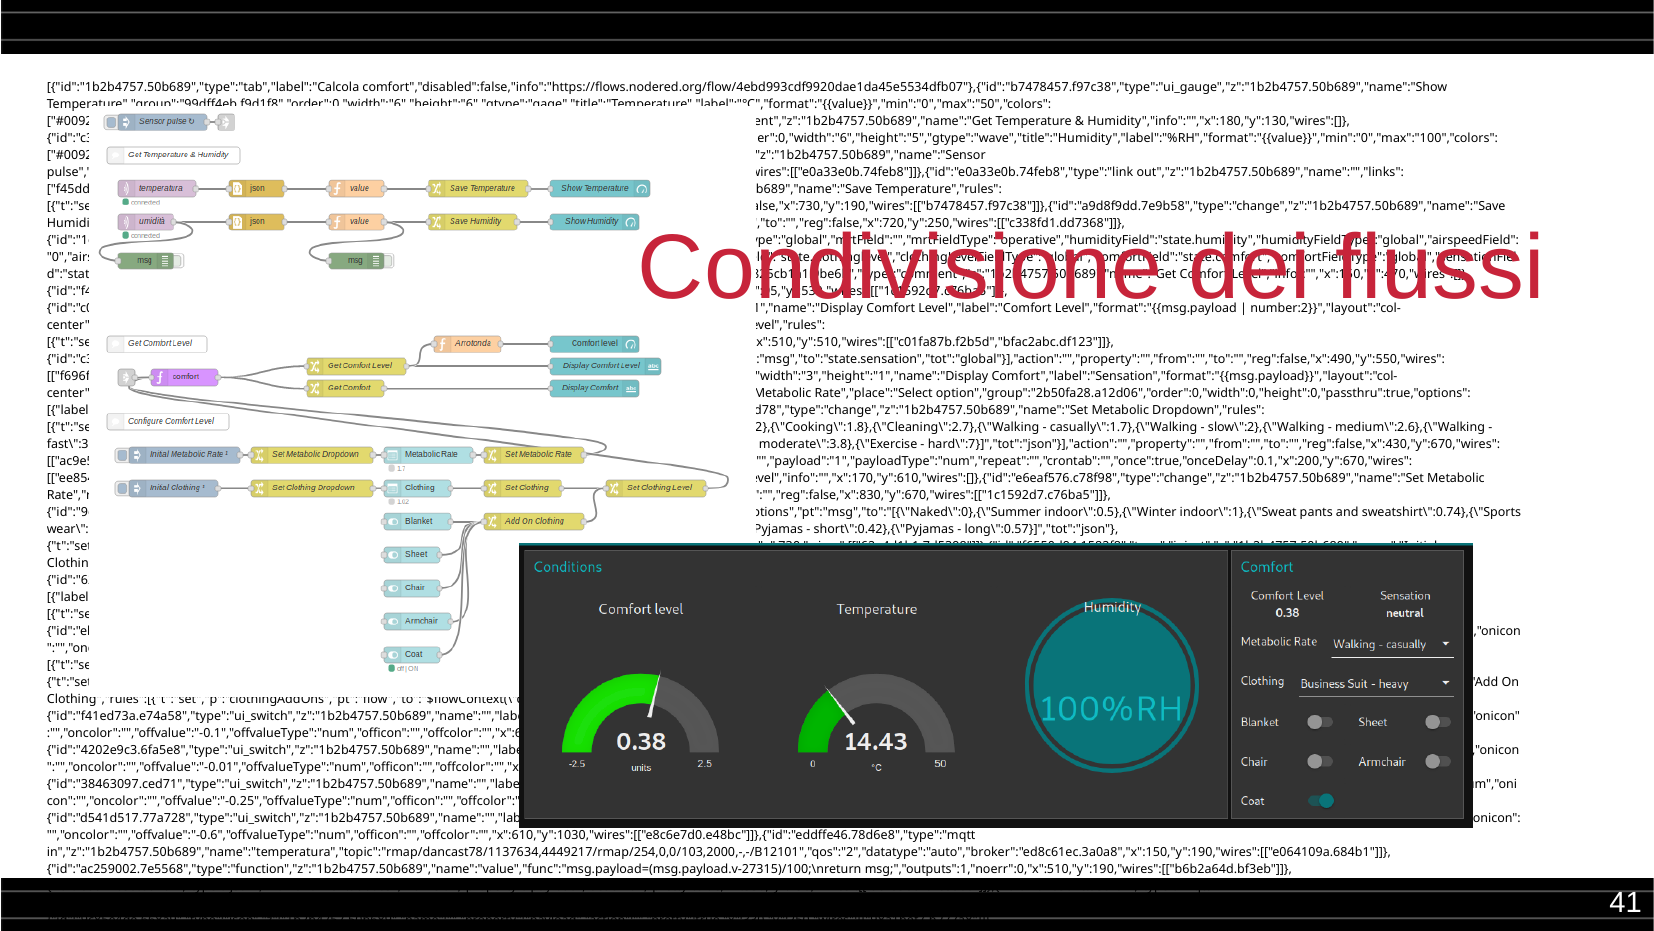

[{"id":"1b2b4757.50b689","type":"tab","label":"Calcola comfort","disabled":false,"info":"https://flows.nodered.org/flow/4ebd993cdf9920dae1da45e5534dfb07"},{"id":"b7478457.f97c38","type":"ui_gauge","z":"1b2b4757.50b689","name":"Show Temperature","group":"99dff4eb.f9d1f8","order":0,"width":"6","height":"6","gtype":"gage","title":"Temperature","label":"°C","format":"{{value}}","min":"0","max":"50","colors":["#0092b5","#00b500","#ca3838"],"seg1":"10","seg2":"30","x":950,"y":190,"wires":[]},{"id":"9de00410.4c7bf","type":"comment","z":"1b2b4757.50b689","name":"Get Temperature & Humidity","info":"","x":180,"y":130,"wires":[]},{"id":"c338fd1.dd7368","type":"ui_gauge","z":"1b2b4757.50b689","name":"Show Humidity","group":"99dff4eb.f9d1f8","order":0,"width":"6","height":"5","gtype":"wave","title":"Humidity","label":"%RH","format":"{{value}}","min":"0","max":"100","colors":["#0092b5","#00b500","#ca3838"],"seg1":"10","seg2":"30","x":940,"y":250,"wires":[]},{"id":"aa0a0c25.4f953","type":"inject","z":"1b2b4757.50b689","name":"Sensor pulse","topic":"","payload":"","payloadType":"date","repeat":"0.5","crontab":"","once":false,"onceDelay":0.1,"x":160,"y":70,"wires":[["e0a33e0b.74feb8"]]},{"id":"e0a33e0b.74feb8","type":"link out","z":"1b2b4757.50b689","name":"","links":["f45dd90c.291c58","68c089b7.384eb"],"x":275,"y":70,"wires":[]},{"id":"b6b2a64d.bf3eb","type":"change","z":"1b2b4757.50b689","name":"Save Temperature","rules":[{"t":"set","p":"state.temperature","pt":"global","to":"payload","tot":"msg"}],"action":"","property":"","from":"","to":"","reg":false,"x":730,"y":190,"wires":[["b7478457.f97c38"]]},{"id":"a9d8f9dd.7e9b58","type":"change","z":"1b2b4757.50b689","name":"Save Humidity","rules":[{"t":"set","p":"state.humidity","pt":"global","to":"payload","tot":"msg"}],"action":"","property":"","from":"","to":"","reg":false,"x":720,"y":250,"wires":[["c338fd1.dd7368"]]},{"id":"1c1592d7.c76ba5","type":"comfort","z":"1b2b4757.50b689","name":"","tempField":"state.temperature","tempFieldType":"global","mrtField":"","mrtFieldType":"operative","humidityField":"state.humidity","humidityFieldType":"global","airspeedField":"0","airspeedFieldType":"num","metabolicRateField":"state.metabolic","metabolicRateFieldType":"global","clothingLevelField":"state.clothinglevel","clothingLevelFieldType":"global","comfortField":"state.comfort","comfortFieldType":"global","sensationField":"state.sensation","sensationFieldType":"global","x":200,"y":530,"wires":[["420f7f0c.297d98","c39cb127.421ef8"]]},{"id":"825cb1a1.9be6b","type":"comment","z":"1b2b4757.50b689","name":"Get Comfort Level","info":"","x":150,"y":470,"wires":[]},{"id":"f45dd90c.291c58","type":"link in","z":"1b2b4757.50b689","name":"Get Comfort Level","links":["e0a33e0b.74feb8"],"x":95,"y":530,"wires":[["1c1592d7.c76ba5"]]},{"id":"c01fa87b.f2b5d","type":"ui_text","z":"1b2b4757.50b689","group":"2b50fa28.a12d06","order":0,"width":"3","height":"1","name":"Display Comfort Level","label":"Comfort Level","format":"{{msg.payload | number:2}}","layout":"col-center","x":960,"y":510,"wires":[]},{"id":"420f7f0c.297d98","type":"change","z":"1b2b4757.50b689","name":"Get Comfort Level","rules":[{"t":"set","p":"payload","pt":"msg","to":"state.comfort","tot":"global"}],"action":"","property":"","from":"","to":"","reg":false,"x":510,"y":510,"wires":[["c01fa87b.f2b5d","bfac2abc.df123"]]},{"id":"c39cb127.421ef8","type":"change","z":"1b2b4757.50b689","name":"Get Comfort","rules":[{"t":"set","p":"payload","pt":"msg","to":"state.sensation","tot":"global"}],"action":"","property":"","from":"","to":"","reg":false,"x":490,"y":550,"wires":[["f696f892.932bc"]]},{"id":"f696f892.932bc","type":"ui_text","z":"1b2b4757.50b689","group":"2b50fa28.a12d06","order":0,"width":"3","height":"1","name":"Display Comfort","label":"Sensation","format":"{{msg.payload}}","layout":"col-center","x":940,"y":550,"wires":[]},{"id":"ac9e5c7b.7cd9b","type":"ui_dropdown","z":"1b2b4757.50b689","name":"","label":"Metabolic Rate","place":"Select option","group":"2b50fa28.a12d06","order":0,"width":0,"height":0,"passthru":true,"options":[{"label":"","value":"","type":"str"}],"payload":"","topic":"","x":640,"y":670,"wires":[["e6eaf576.c78f98"]]},{"id":"ee854d42.ae2d78","type":"change","z":"1b2b4757.50b689","name":"Set Metabolic Dropdown","rules":[{"t":"set","p":"options","pt":"msg","to":"[{\"Sleeping\":0.7},{\"Reclining\":0.8},{\"Sitting\":1},{\"Typing\":1.1},{\"Standing\":1.2},{\"Cooking\":1.8},{\"Cleaning\":2.7},{\"Walking - casually\":1.7},{\"Walking - slow\":2},{\"Walking - medium\":2.6},{\"Walking - fast\":3.8},{\"Working - light\":2.2},{\"Working - medium\":2.7},{\"Working - heavy\":4},{\"Exercise - light\":3.4},{\"Exercise - moderate\":3.8},{\"Exercise - hard\":7}]","tot":"json"}],"action":"","property":"","from":"","to":"","reg":false,"x":430,"y":670,"wires":[["ac9e5c7b.7cd9b"]]},{"id":"e2860f6a.5dfdc","type":"inject","z":"1b2b4757.50b689","name":"Initial Metabolic Rate","topic":"","payload":"1","payloadType":"num","repeat":"","crontab":"","once":true,"onceDelay":0.1,"x":200,"y":670,"wires":[["ee854d42.ae2d78"]]},{"id":"136b869a.07ad71","type":"comment","z":"1b2b4757.50b689","name":"Configure Comfort Level","info":"","x":170,"y":610,"wires":[]},{"id":"e6eaf576.c78f98","type":"change","z":"1b2b4757.50b689","name":"Set Metabolic Rate","rules":[{"t":"set","p":"state.metabolic","pt":"global","to":"payload","tot":"msg"}],"action":"","property":"","from":"","to":"","reg":false,"x":830,"y":670,"wires":[["1c1592d7.c76ba5"]]},{"id":"9ec04c11.a2ea28","type":"change","z":"1b2b4757.50b689","name":"Set Clothing Dropdown","rules":[{"t":"set","p":"options","pt":"msg","to":"[{\"Naked\":0},{\"Summer indoor\":0.5},{\"Winter indoor\":1},{\"Sweat pants and sweatshirt\":0.74},{\"Sports wear\":0.36},{\"Business Suit - light\":0.79},{\"Business Suit - heavy\":1.02},{\"Coveralls\":0.72},{\"Hospital Gown\":0.31},{\"Pyjamas - short\":0.42},{\"Pyjamas - long\":0.57}]","tot":"json"},{"t":"set","p":"clothingAddOns","pt":"flow","to":"0","tot":"num"}],"action":"","property":"","from":"","to":"","reg":false,"x":430,"y":730,"wires":[["62a4d1b1.7d5398"]]},{"id":"f6550d94.1582f8","type":"inject","z":"1b2b4757.50b689","name":"Initial Clothing","topic":"","payload":"0.57","payloadType":"num","repeat":"","crontab":"","once":true,"onceDelay":0.1,"x":180,"y":730,"wires":[["9ec04c11.a2ea28"]]},{"id":"62a4d1b1.7d5398","type":"ui_dropdown","z":"1b2b4757.50b689","name":"","label":"Clothing","place":"Select option","group":"2b50fa28.a12d06","order":0,"width":0,"height":0,"passthru":true,"options":[{"label":"","value":"","type":"str"}],"payload":"","topic":"","x":620,"y":730,"wires":[["666abe41.52c508"]]},{"id":"666abe41.52c508","type":"change","z":"1b2b4757.50b689","name":"Set Clothing","rules":[{"t":"set","p":"state.clothing","pt":"global","to":"payload","tot":"msg"}],"action":"","property":"","from":"","to":"","reg":false,"x":810,"y":730,"wires":[["a6f15395.b30828"]]},{"id":"ebbed249.e2baf","type":"ui_switch","z":"1b2b4757.50b689","name":"","label":"Blanket","group":"2b50fa28.a12d06","order":0,"width":"3","height":"1","passthru":false,"decouple":"false","topic":"","style":"","onvalue":"0.2","onvalueType":"num","onicon":"","oncolor":"","offvalue":"-0.2","offvalueType":"num","officon":"","offcolor":"","x":620,"y":790,"wires":[["e8c6e7d0.e48bc"]]},{"id":"a6f15395.b30828","type":"change","z":"1b2b4757.50b689","name":"Set Clothing Level","rules":[{"t":"set","p":"state.clothinglevel","pt":"global","to":"$globalContext(\"state.clothing\") + $flowContext(\"clothingAddOns\")","tot":"jsonata"},{"t":"set","p":"payload","pt":"msg","to":"state.clothinglevel","tot":"global"}],"action":"","property":"","from":"","to":"","reg":false,"x":1050,"y":730,"wires":[["1c1592d7.c76ba5"]]},{"id":"e8c6e7d0.e48bc","type":"change","z":"1b2b4757.50b689","name":"Add On Clothing","rules":[{"t":"set","p":"clothingAddOns","pt":"flow","to":"$flowContext(\"clothingAddOns\") + msg.payload","tot":"jsonata"}],"action":"","property":"","from":"","to":"","reg":false,"x":830,"y":790,"wires":[["a6f15395.b30828"]]},{"id":"f41ed73a.e74a58","type":"ui_switch","z":"1b2b4757.50b689","name":"","label":"Sheet","group":"2b50fa28.a12d06","order":0,"width":"3","height":"1","passthru":false,"decouple":"false","topic":"","style":"","onvalue":"0.1","onvalueType":"num","onicon":"","oncolor":"","offvalue":"-0.1","offvalueType":"num","officon":"","offcolor":"","x":610,"y":850,"wires":[["e8c6e7d0.e48bc"]]},{"id":"4202e9c3.6fa5e8","type":"ui_switch","z":"1b2b4757.50b689","name":"","label":"Chair","group":"2b50fa28.a12d06","order":0,"width":"3","height":"1","passthru":false,"decouple":"false","topic":"","style":"","onvalue":"0.01","onvalueType":"num","onicon":"","oncolor":"","offvalue":"-0.01","offvalueType":"num","officon":"","offcolor":"","x":610,"y":910,"wires":[["e8c6e7d0.e48bc"]]},{"id":"38463097.ced71","type":"ui_switch","z":"1b2b4757.50b689","name":"","label":"Armchair","group":"2b50fa28.a12d06","order":0,"width":"3","height":"1","passthru":false,"decouple":"false","topic":"","style":"","onvalue":"0.25","onvalueType":"num","onicon":"","oncolor":"","offvalue":"-0.25","offvalueType":"num","officon":"","offcolor":"","x":620,"y":970,"wires":[["e8c6e7d0.e48bc"]]},{"id":"d541d517.77a728","type":"ui_switch","z":"1b2b4757.50b689","name":"","label":"Coat","group":"2b50fa28.a12d06","order":0,"width":"3","height":"1","passthru":false,"decouple":"false","topic":"","style":"","onvalue":"0.6","onvalueType":"num","onicon":"","oncolor":"","offvalue":"-0.6","offvalueType":"num","officon":"","offcolor":"","x":610,"y":1030,"wires":[["e8c6e7d0.e48bc"]]},{"id":"eddffe46.78d6e8","type":"mqtt in","z":"1b2b4757.50b689","name":"temperatura","topic":"rmap/dancast78/1137634,4449217/rmap/254,0,0/103,2000,-,-/B12101","qos":"2","datatype":"auto","broker":"ed8c61ec.3a0a8","x":150,"y":190,"wires":[["e064109a.684b1"]]},{"id":"ac259002.7e5568","type":"function","z":"1b2b4757.50b689","name":"value","func":"msg.payload=(msg.payload.v-27315)/100;\nreturn msg;","outputs":1,"noerr":0,"x":510,"y":190,"wires":[["b6b2a64d.bf3eb"]]},{"id":"e064109a.684b1","type":"json","z":"1b2b4757.50b689","name":"","property":"payload","action":"","pretty":true,"x":330,"y":190,"wires":[["ac259002.7e5568"]]},{"id":"2d16364c.a35f62","type":"mqtt in","z":"1b2b4757.50b689","name":"umidità","topic":"rmap/dancast78/1137634,4449217/rmap/254,0,0/103,2000,-,-/B13003","qos":"2","datatype":"auto","broker":"ed8c61ec.3a0a8","x":130,"y":250,"wires":[["9c85e4de.668a9","6da7174.126b8e8"]]},{"id":"9c85e4de.668a9","type":"json","z":"1b2b4757.50b689","name":"","property":"payload","action":"","pretty":true,"x":330,"y":250,"wires":[["98a1bef7.b277a8"]]},{"id":"6da7174.126b8e8","type":"debug","z":"1b2b4757.50b689","name":"","active":false,"tosidebar":true,"console":false,"tostatus":false,"complete":"true","targetType":"full","x":130,"y":320,"wires":[]},{"id":"60f87506.49d21c","type":"ui_gauge","z":"1b2b4757.50b689","name":"","group":"99dff4eb.f9d1f8","order":2,"width":"6","height":"6","gtype":"gage","title":"Comfort level","label":"units","format":"{{value}}","min":"-2.5","max":"2.5","colors":["#0080ff","#00ff00","#ca3838"],"seg1":"","seg2":"","x":940,"y":470,"wires":[]},{"id":"bfac2abc.df123","type":"function","z":"1b2b4757.50b689","name":"Arrotonda","func":"msg.payload=Math.round(msg.payload*100)/100;\nreturn msg;","outputs":1,"noerr":0,"x":710,"y":470,"wires":[["60f87506.49d21c"]]},{"id":"9c0b6458.de0808","type":"debug","z":"1b2b4757.50b689","name":"","active":false,"tosidebar":true,"console":false,"tostatus":false,"complete":"true","targetType":"full","x":510,"y":320,"wires":[]},{"id":"98a1bef7.b277a8","type":"function","z":"1b2b4757.50b689","name":"value","func":"msg.payload=msg.payload.v;\nreturn msg;","outputs":1,"noerr":0,"x":510,"y":250,"wires":[["a9d8f9dd.7e9b58","9c0b6458.de0808"]]},{"id":"99dff4eb.f9d1f8","type":"ui_group","z":"","name":"Conditions","tab":"e7bc4986.600ce8","order":1,"disp":true,"width":"18","collapse":false},{"id":"2b50fa28.a12d06","type":"ui_group","z":"","name":"Comfort","tab":"e7bc4986.600ce8","disp":true,"width":"6","collapse":false},{"id":"ed8c61ec.3a0a8","type":"mqtt-broker","z":"","name":"rmap.cc","broker":"rmap.cc","port":"1883","clientid":"nodered_dancast78_smartphone","usetls":false,"compatmode":false,"keepalive":"60","cleansession":true,"birthTopic":"","birthQos":"0","birthPayload":"","closeTopic":"","closeQos":"0","closePayload":"","willTopic":"","willQos":"0","willPayload":""},{"id":"e7bc4986.600ce8","type":"ui_tab","z":"","name":"Comfort Calc","icon":"dashboard","order":3,"disabled":false,"hidden":false}]
# Condivisione dei flussi